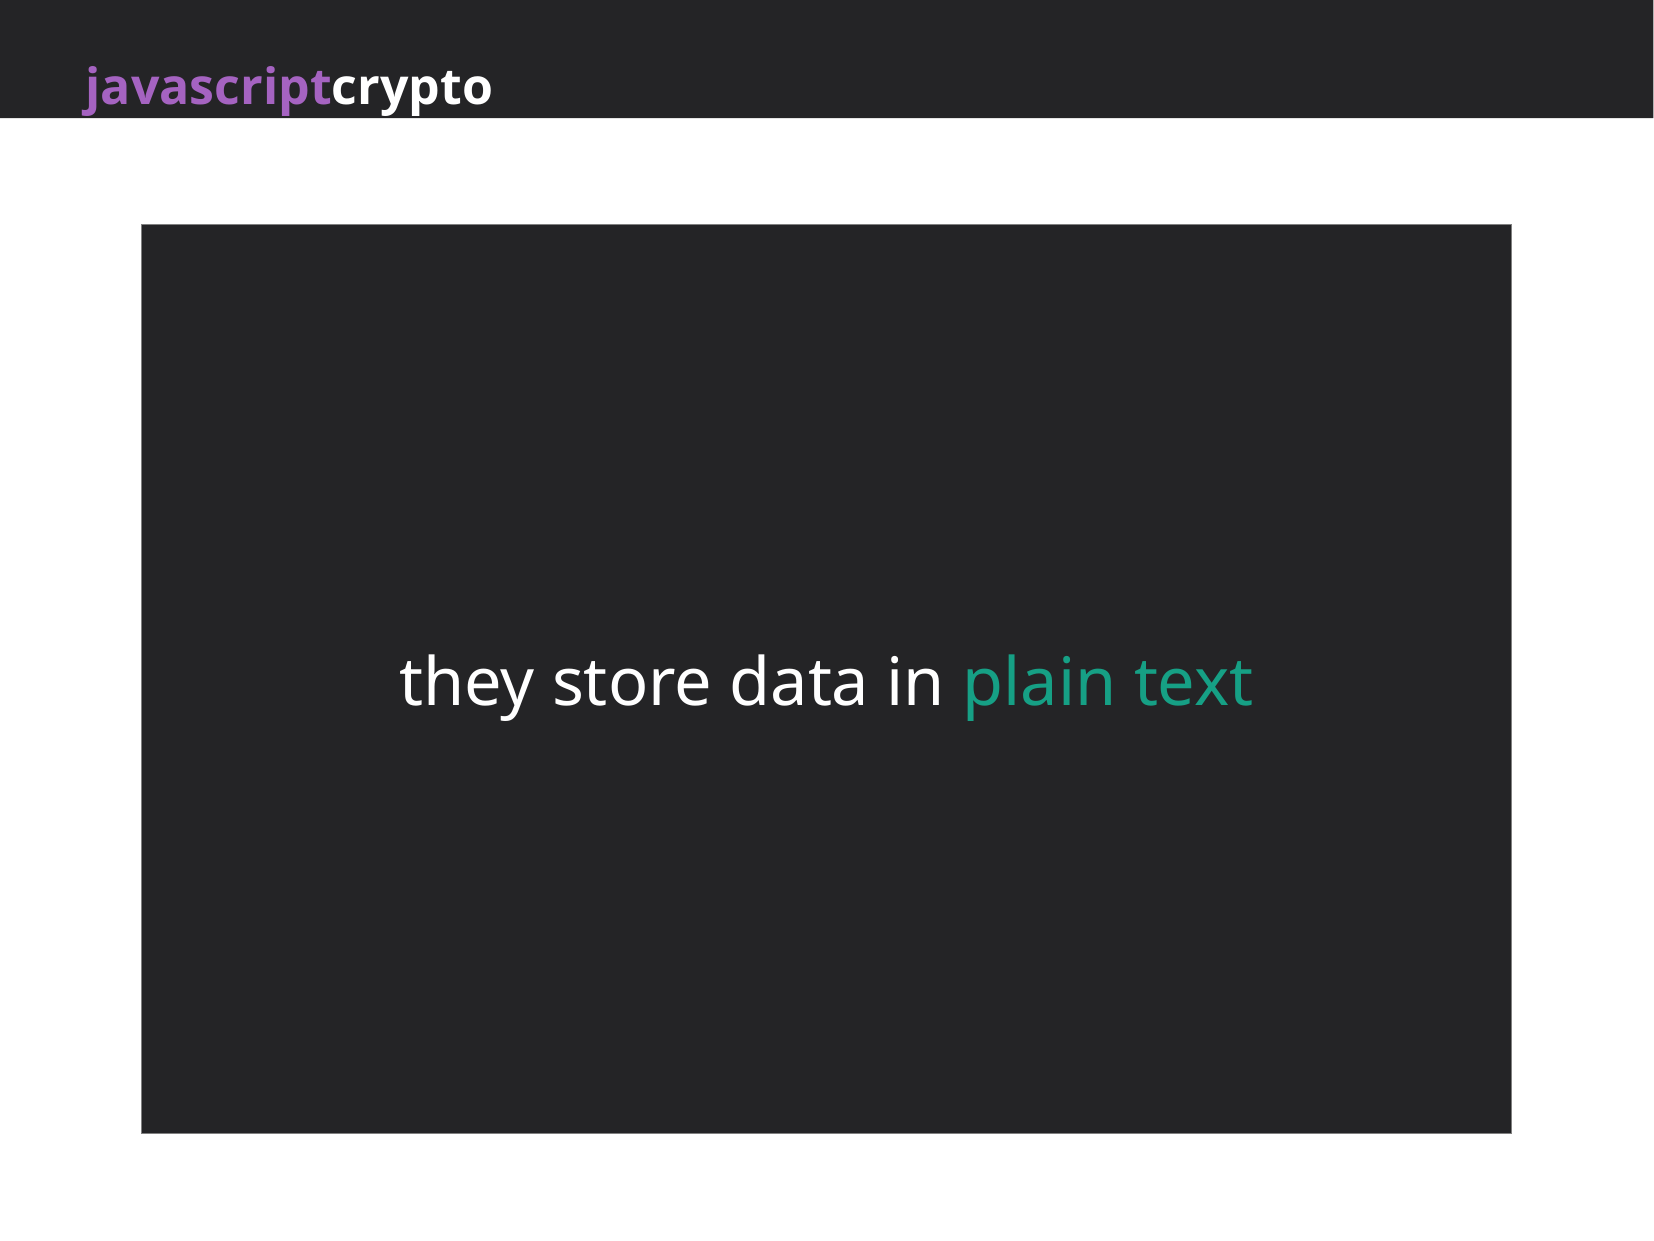

javascriptcrypto
they store data in plain text
they store it in plain text
even if companies provide perfect crypto